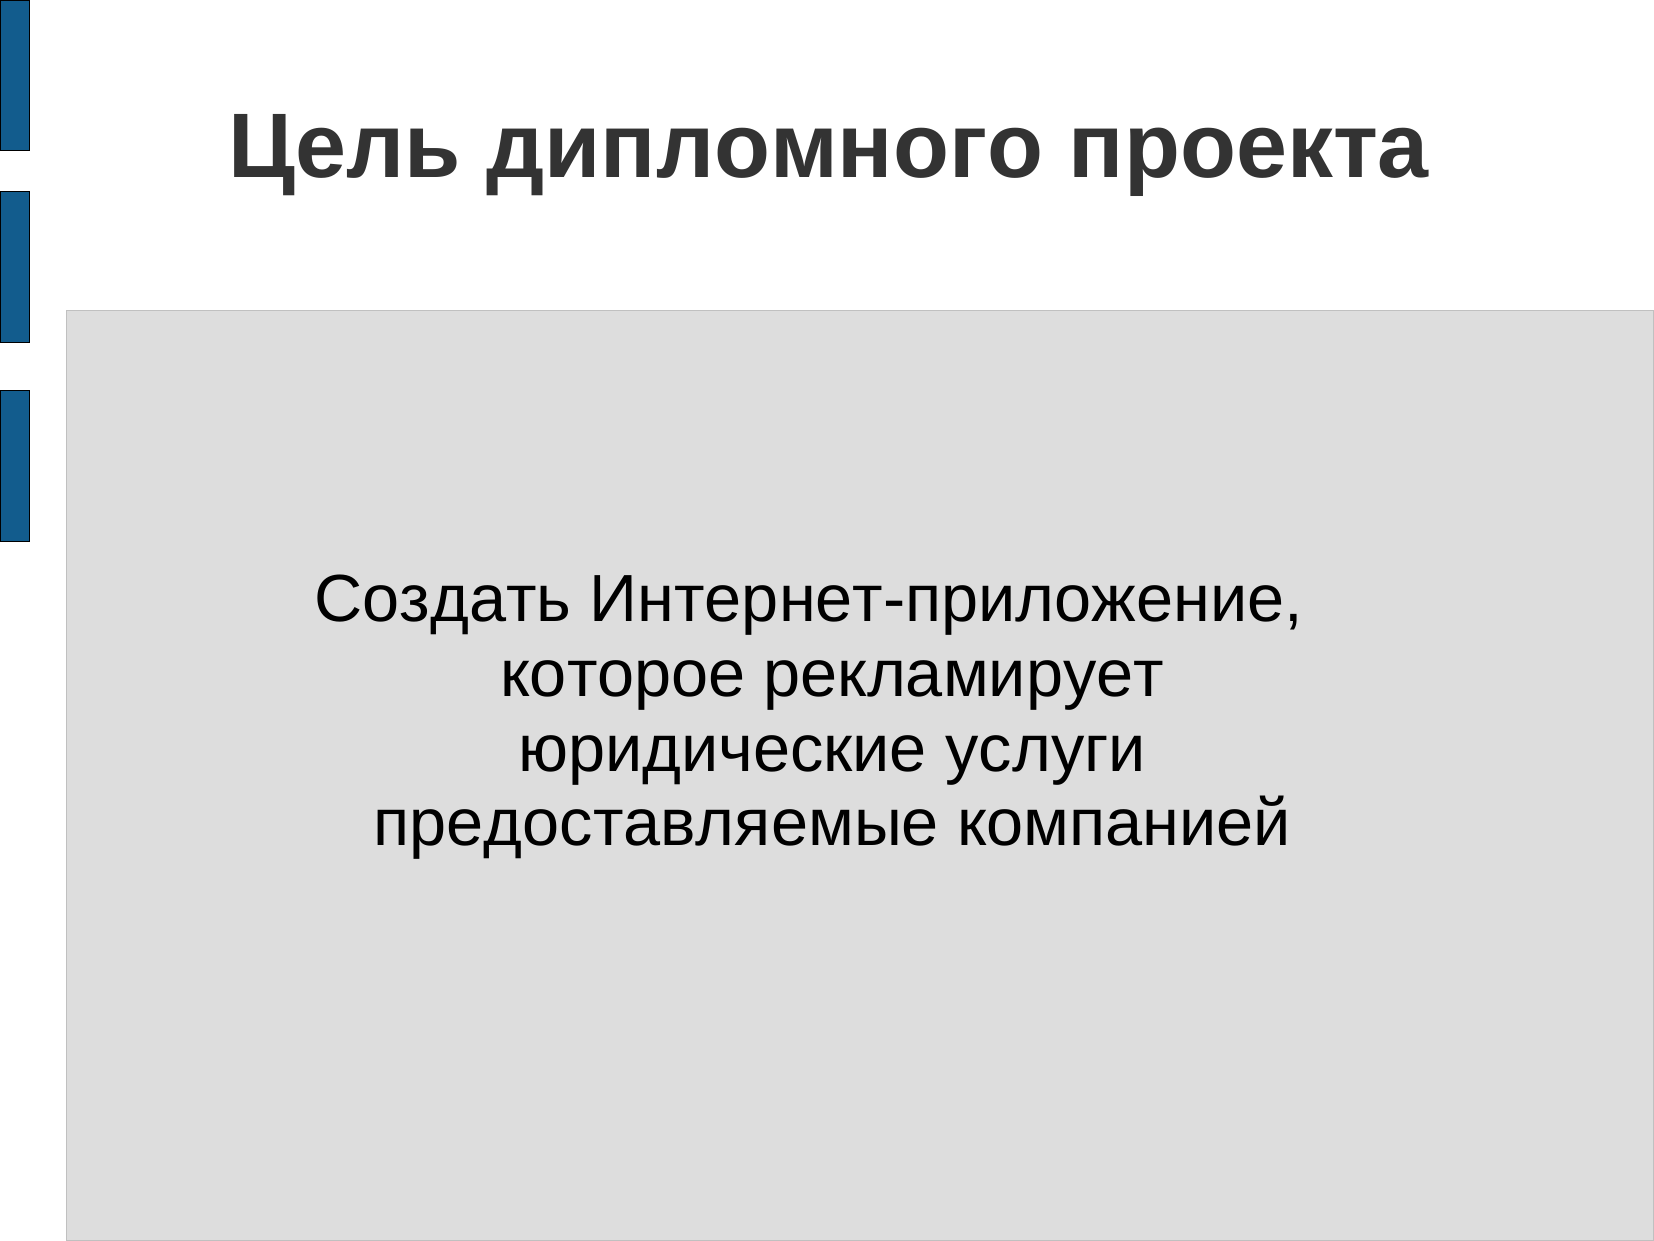

# Цель дипломного проекта
Создать Интернет-приложение, которое рекламирует юридические услуги предоставляемые компанией